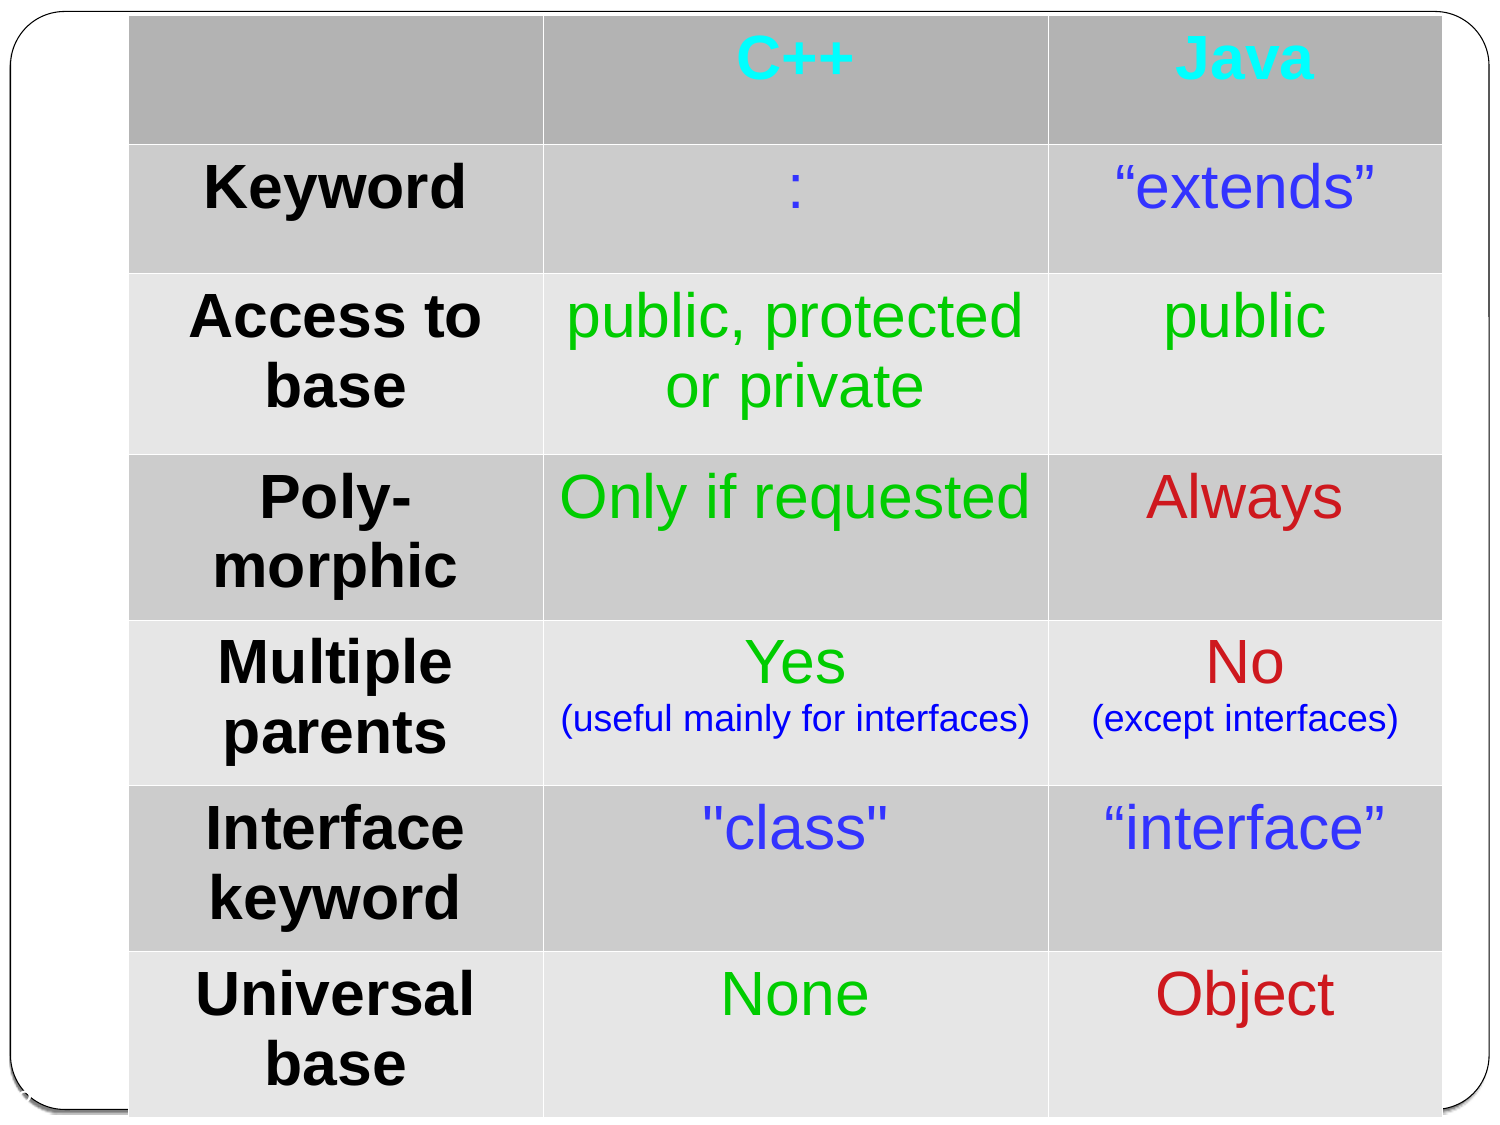

| | C++ | Java |
| --- | --- | --- |
| Keyword | : | “extends” |
| Access to base | public, protected or private | public |
| Poly-morphic | Only if requested | Always |
| Multiple parents | Yes (useful mainly for interfaces) | No (except interfaces) |
| Interface keyword | "class" | “interface” |
| Universal base | None | Object |